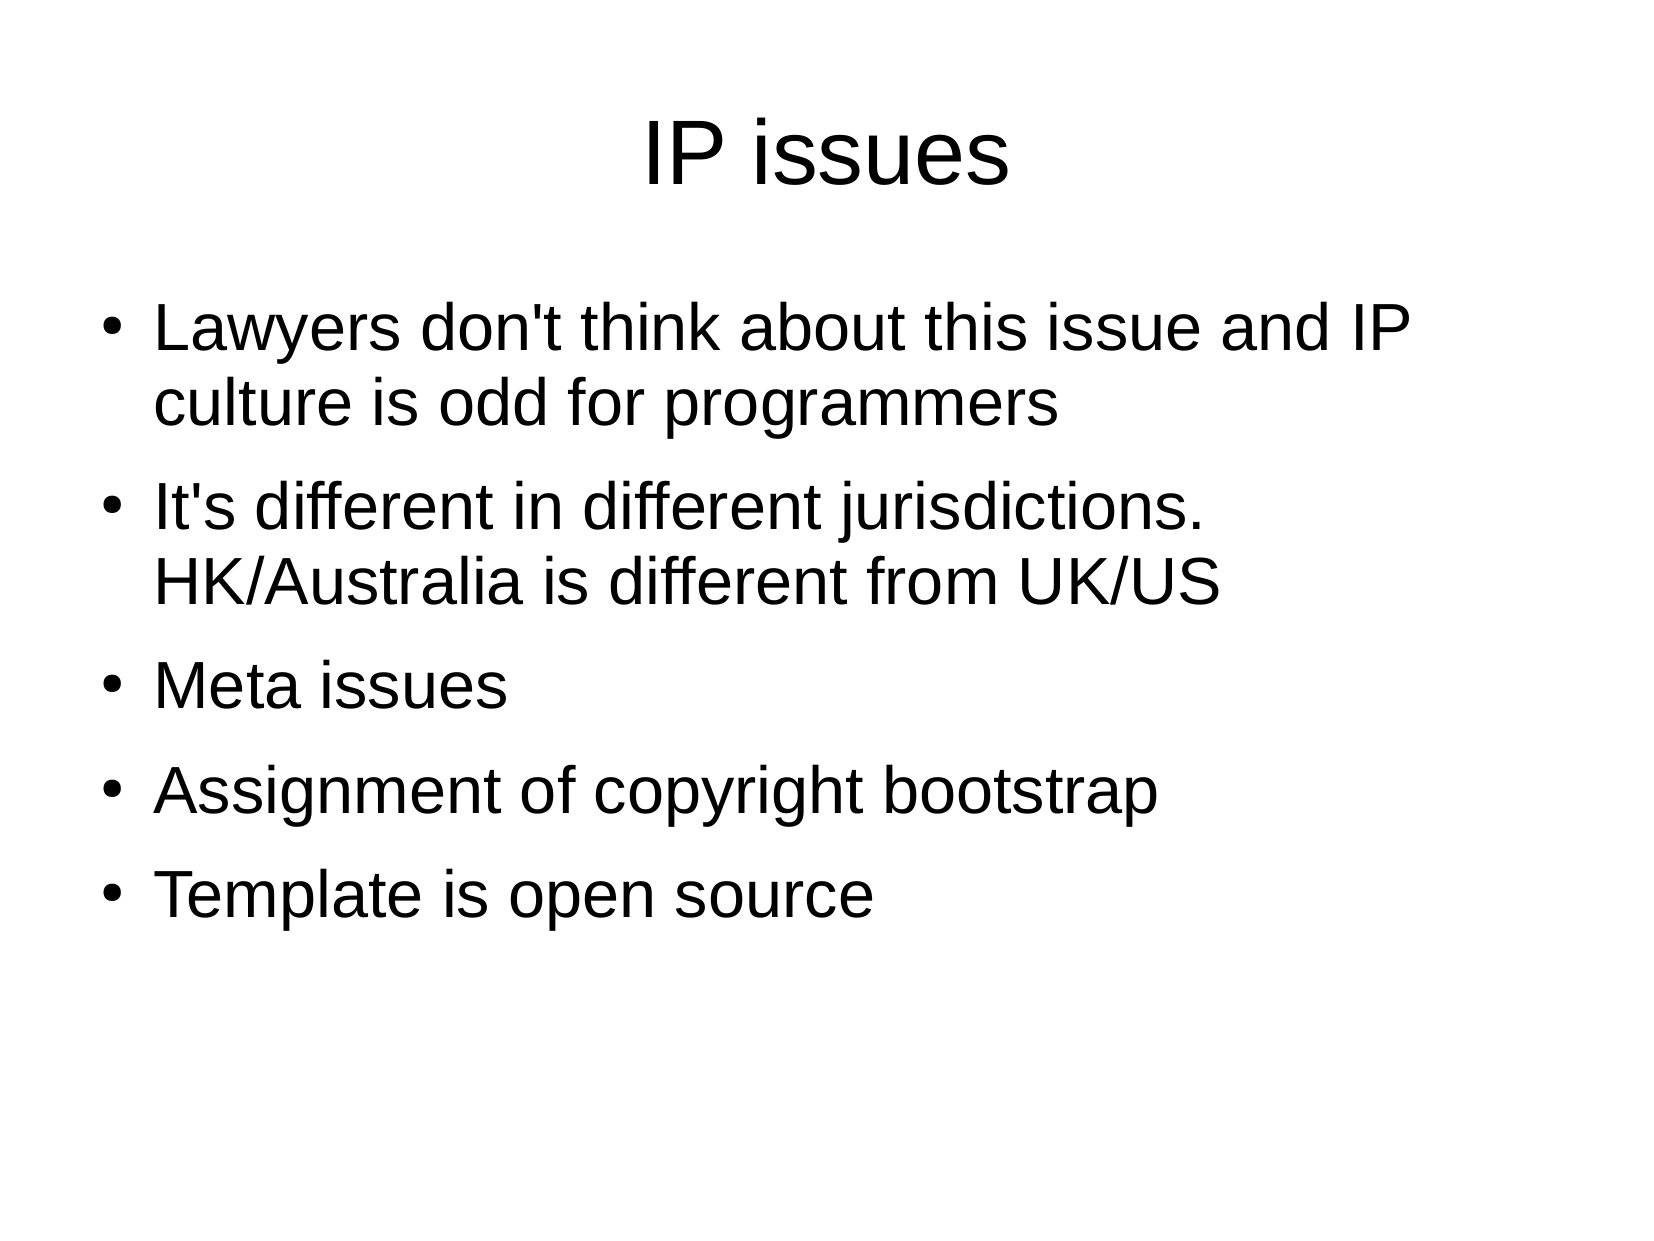

# IP issues
Lawyers don't think about this issue and IP culture is odd for programmers
It's different in different jurisdictions. HK/Australia is different from UK/US
Meta issues
Assignment of copyright bootstrap
Template is open source